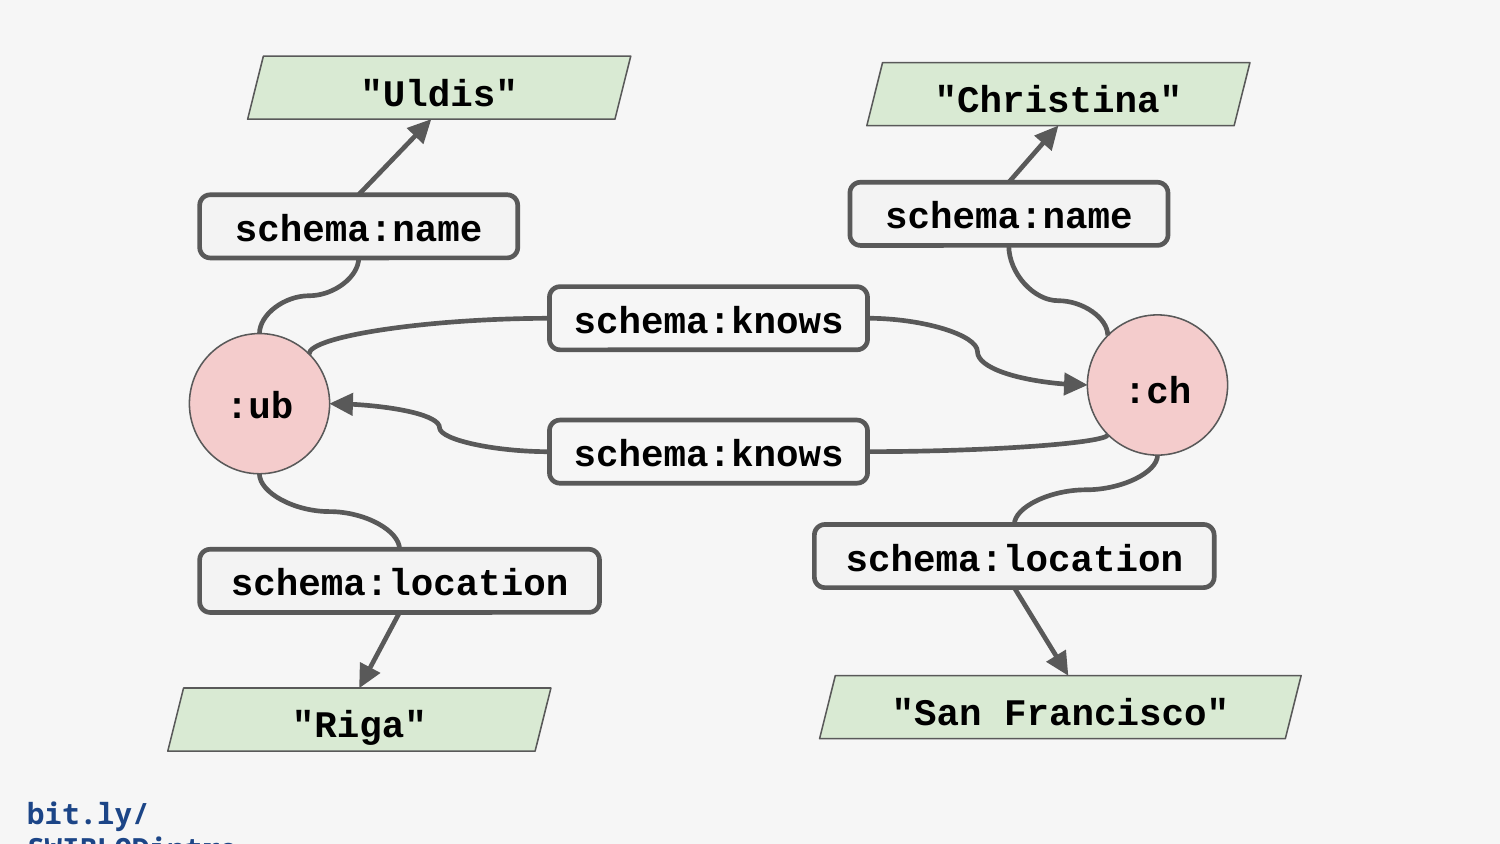

"Uldis"
"Christina"
schema:name
schema:name
schema:knows
:ch
:ub
schema:knows
schema:location
schema:location
"San Francisco"
"Riga"